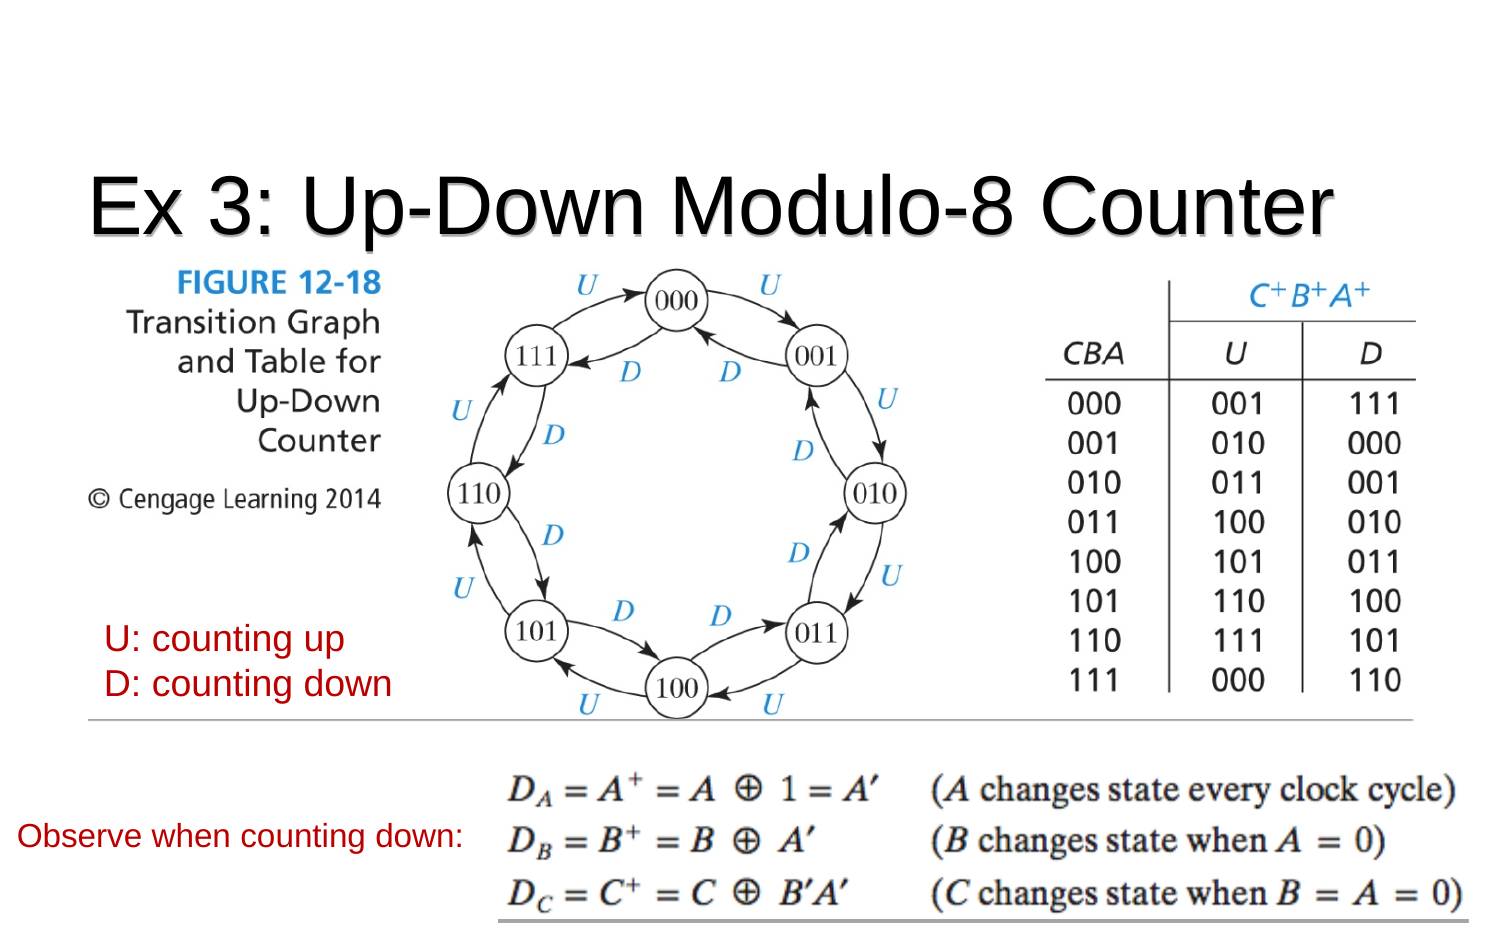

# Ex 3: Up-Down Modulo-8 Counter
U: counting up
D: counting down
Observe when counting down:
SP24